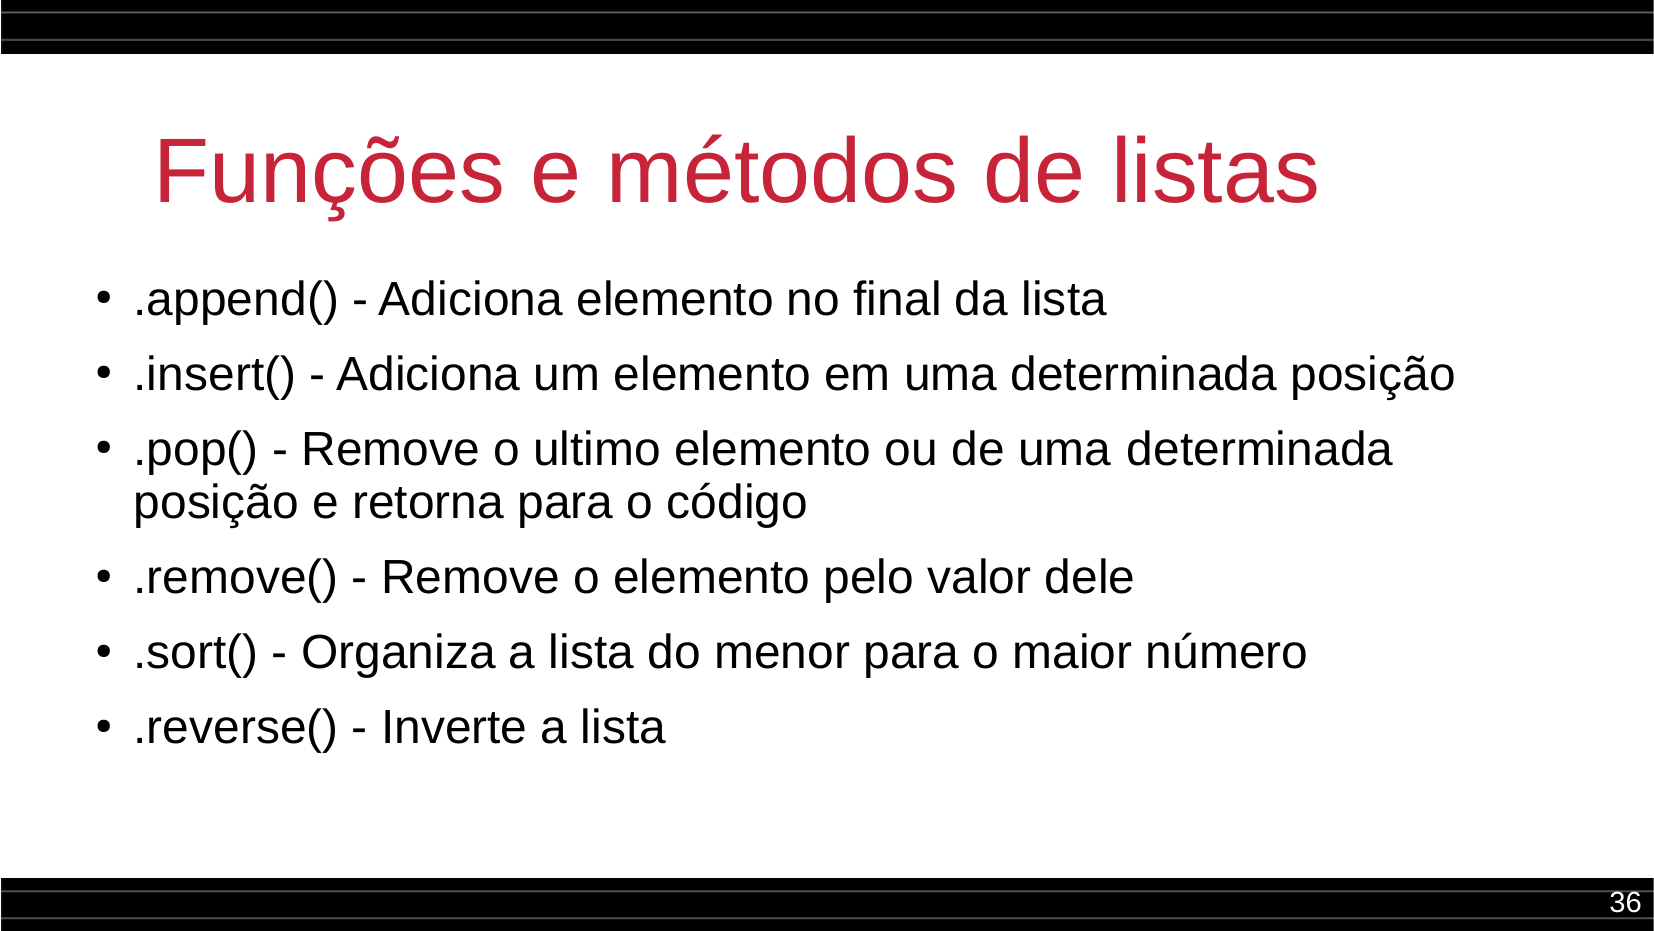

# Funções e métodos de listas
.append() - Adiciona elemento no final da lista
.insert() - Adiciona um elemento em uma determinada posição
.pop() - Remove o ultimo elemento ou de uma determinada posição e retorna para o código
.remove() - Remove o elemento pelo valor dele
.sort() - Organiza a lista do menor para o maior número
.reverse() - Inverte a lista